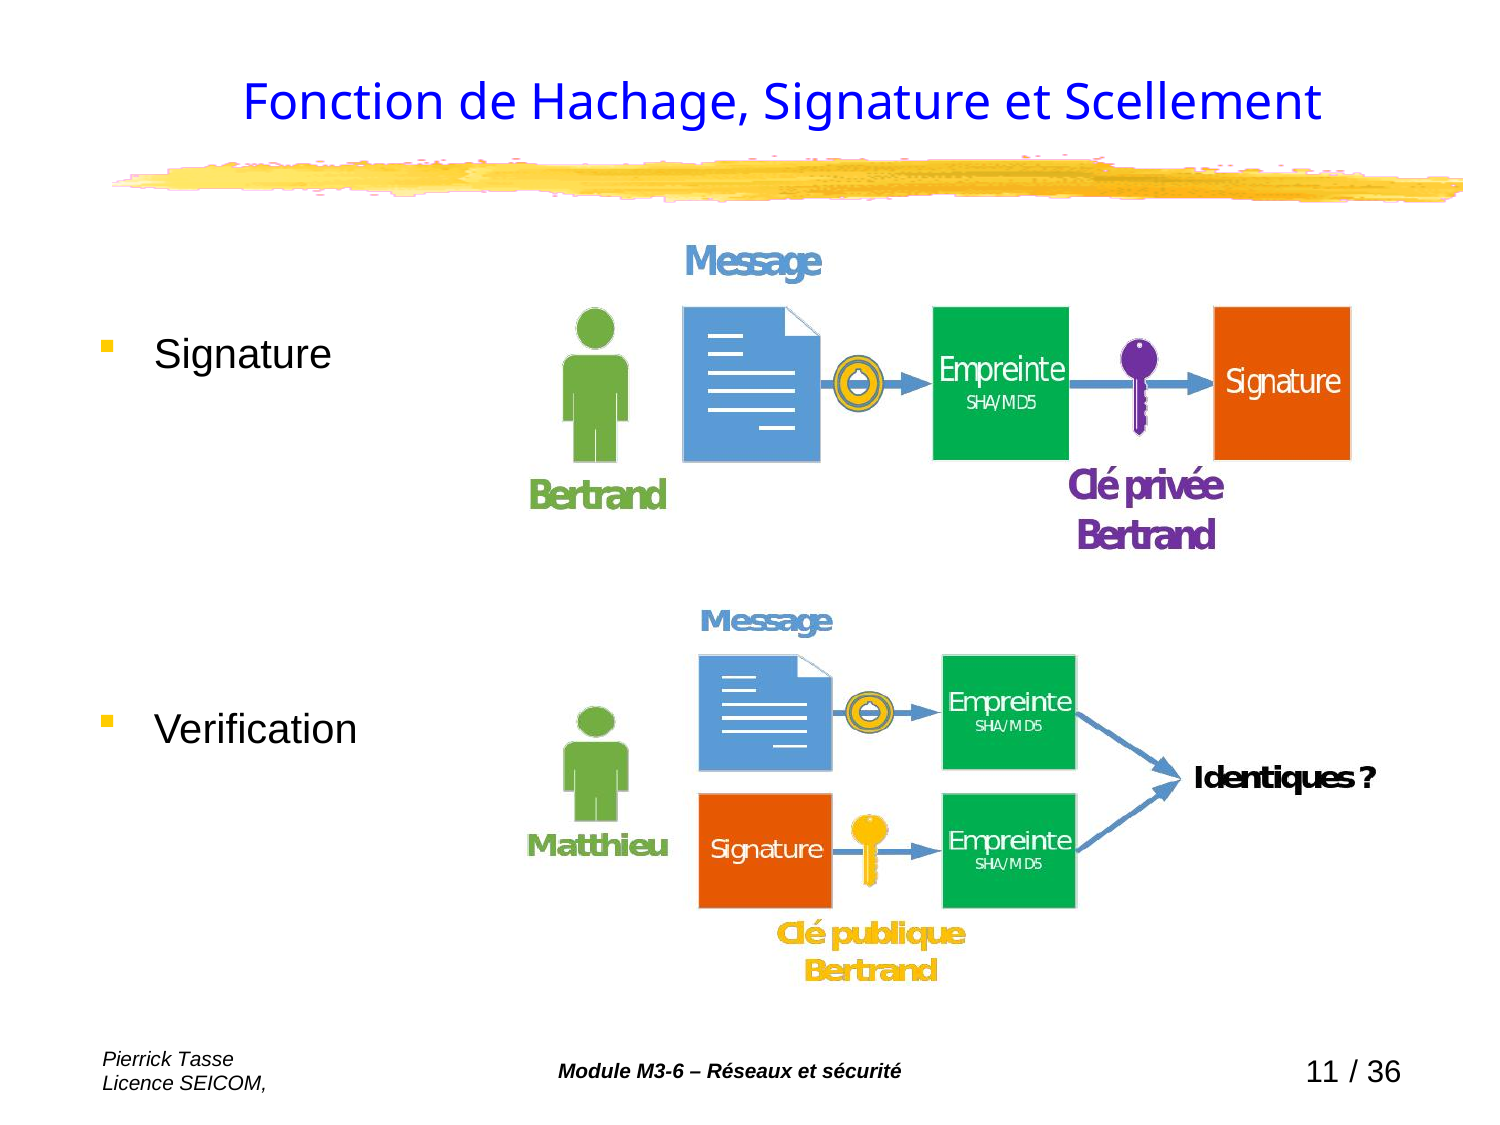

# Fonction de Hachage, Signature et Scellement
Signature
Verification
11